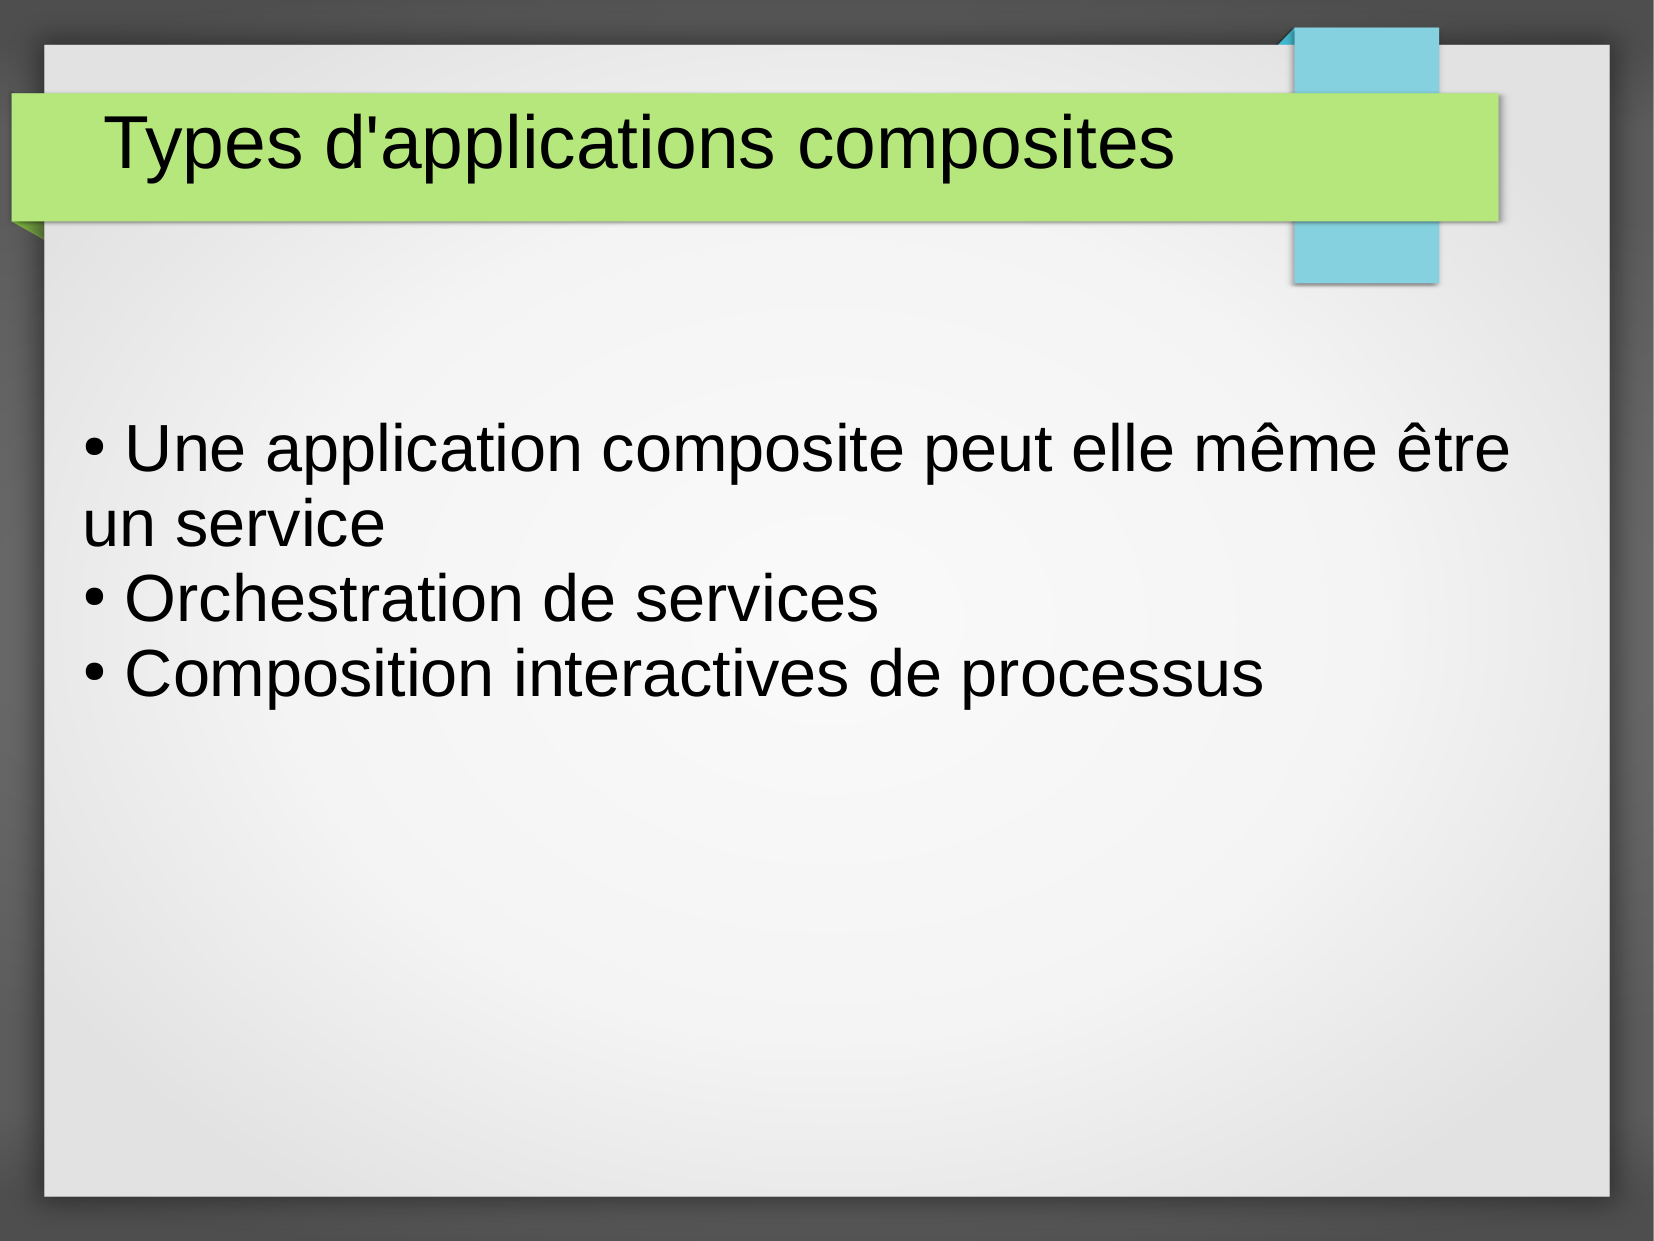

# Types d'applications composites
 Une application composite peut elle même être un service
 Orchestration de services
 Composition interactives de processus